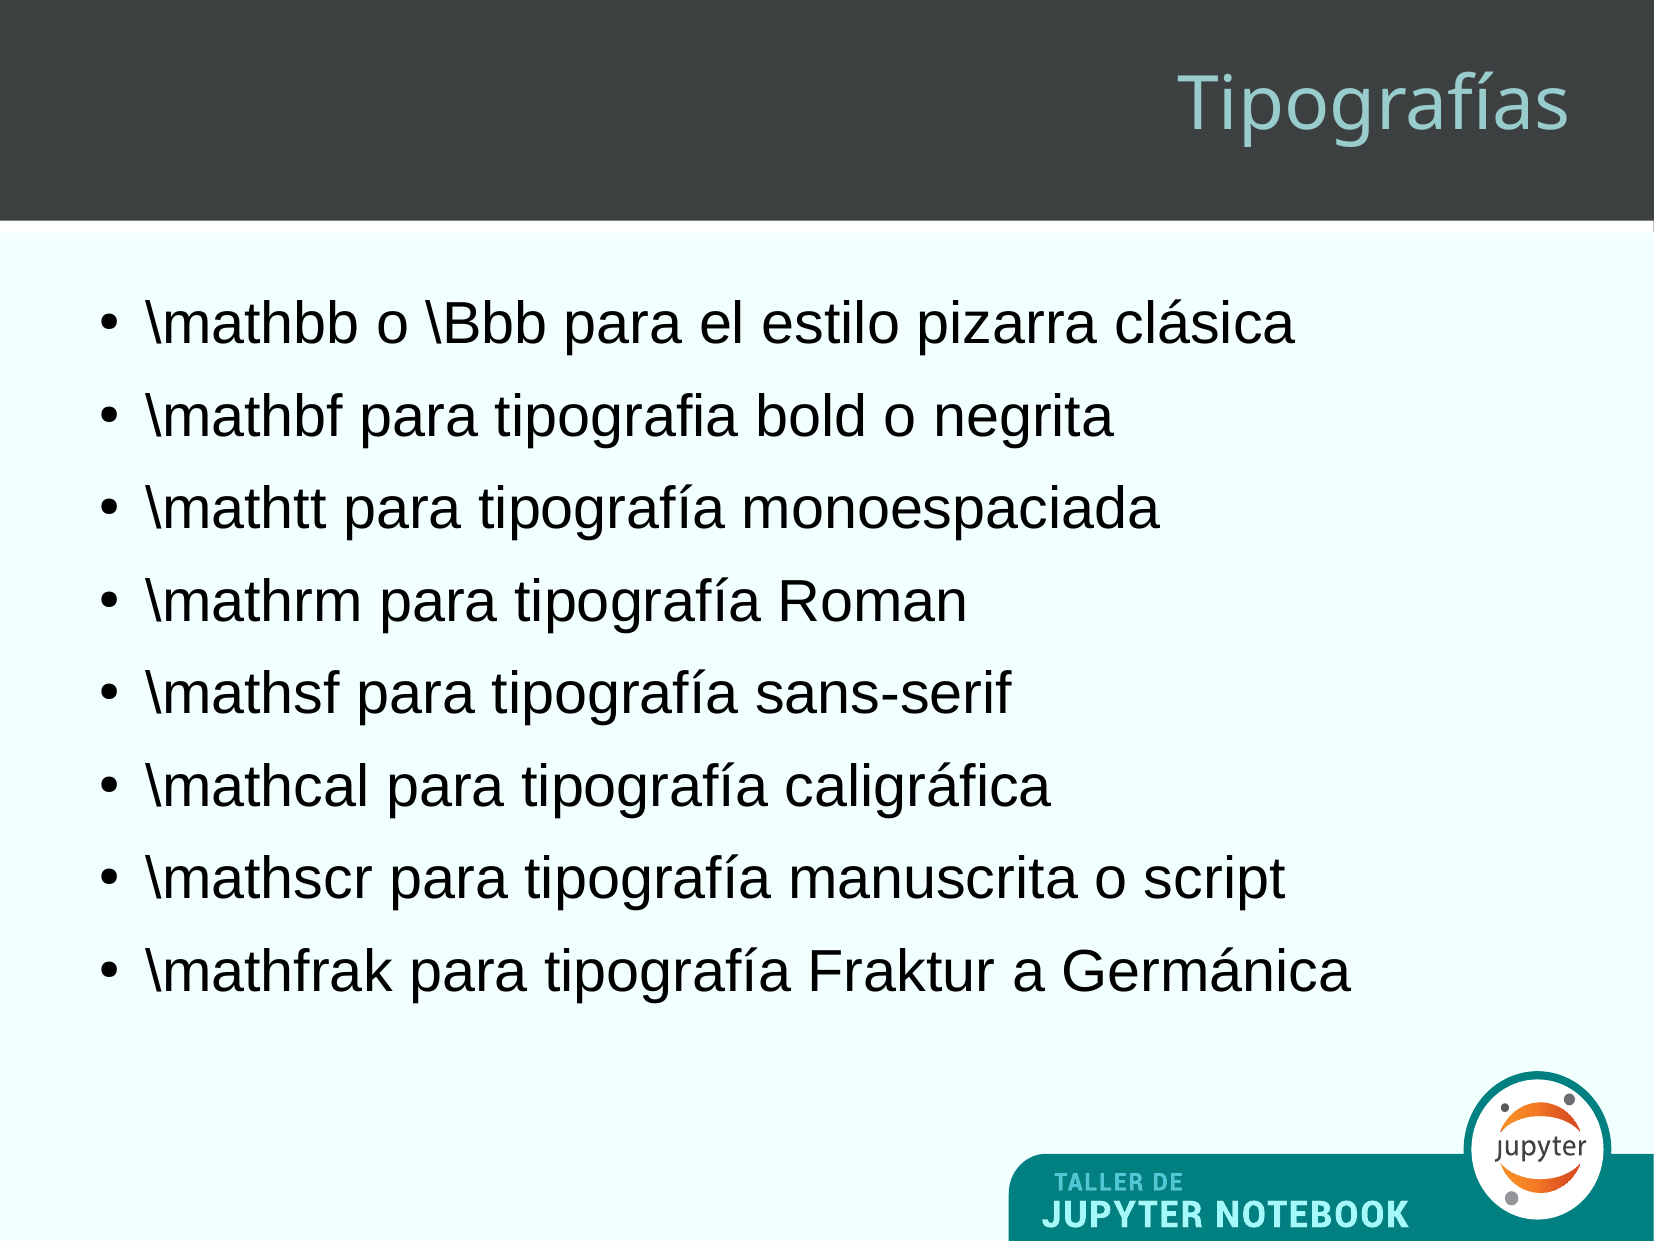

# Tipografías
\mathbb o \Bbb para el estilo pizarra clásica
\mathbf para tipografia bold o negrita
\mathtt para tipografía monoespaciada
\mathrm para tipografía Roman
\mathsf para tipografía sans-serif
\mathcal para tipografía caligráfica
\mathscr para tipografía manuscrita o script
\mathfrak para tipografía Fraktur a Germánica